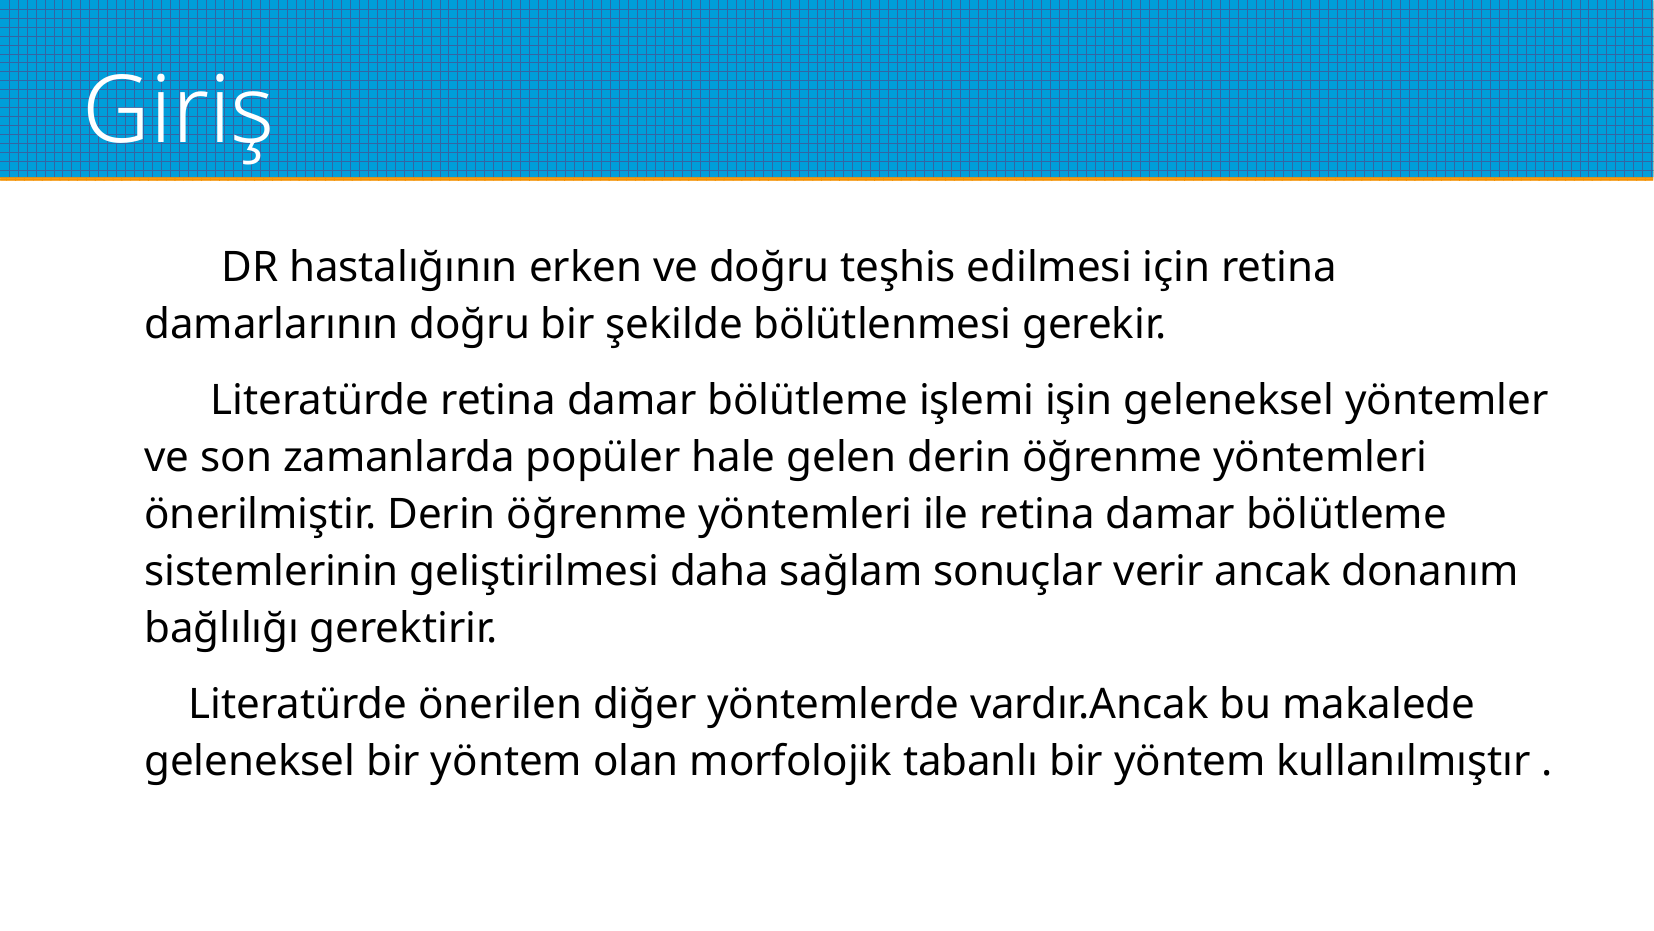

# Giriş
 DR hastalığının erken ve doğru teşhis edilmesi için retina damarlarının doğru bir şekilde bölütlenmesi gerekir.
 Literatürde retina damar bölütleme işlemi işin geleneksel yöntemler ve son zamanlarda popüler hale gelen derin öğrenme yöntemleri önerilmiştir. Derin öğrenme yöntemleri ile retina damar bölütleme sistemlerinin geliştirilmesi daha sağlam sonuçlar verir ancak donanım bağlılığı gerektirir.
 Literatürde önerilen diğer yöntemlerde vardır.Ancak bu makalede geleneksel bir yöntem olan morfolojik tabanlı bir yöntem kullanılmıştır .